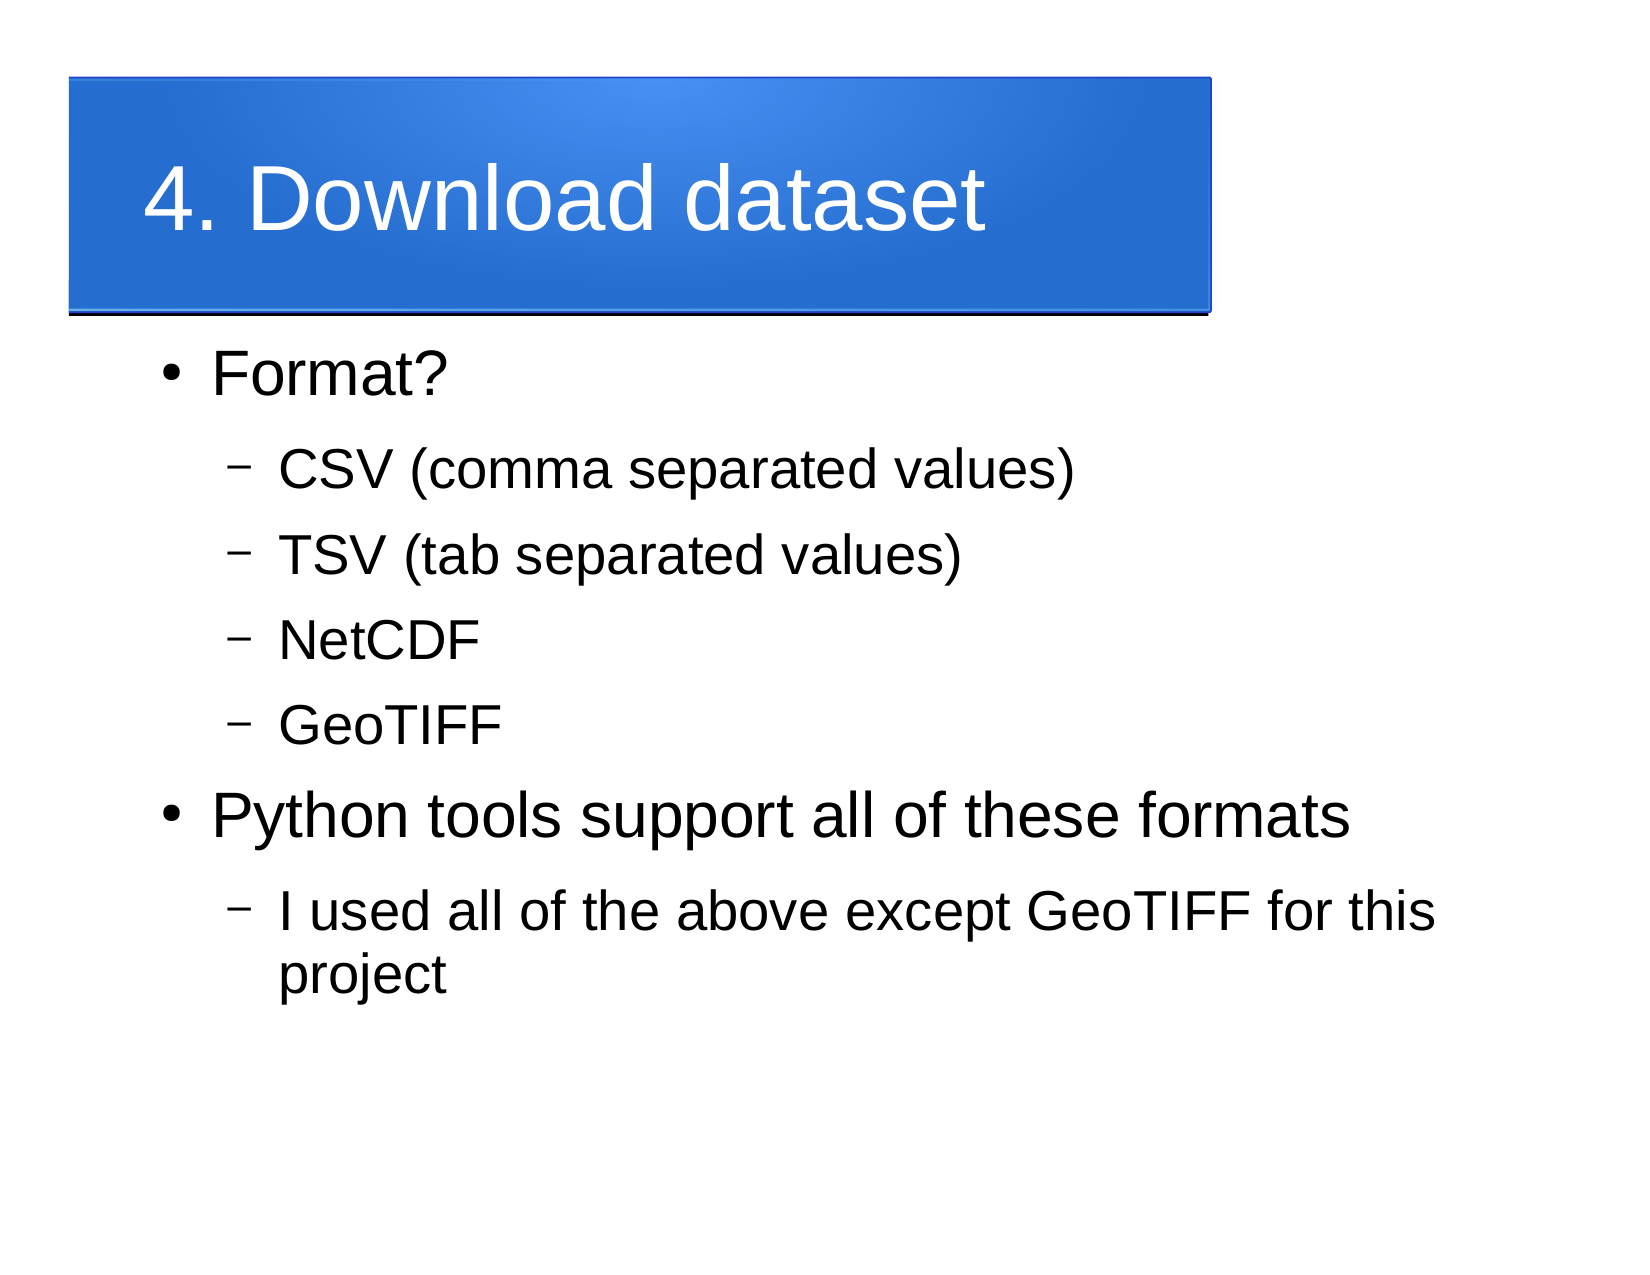

# 4. Download dataset
Format?
CSV (comma separated values)
TSV (tab separated values)
NetCDF
GeoTIFF
Python tools support all of these formats
I used all of the above except GeoTIFF for this project